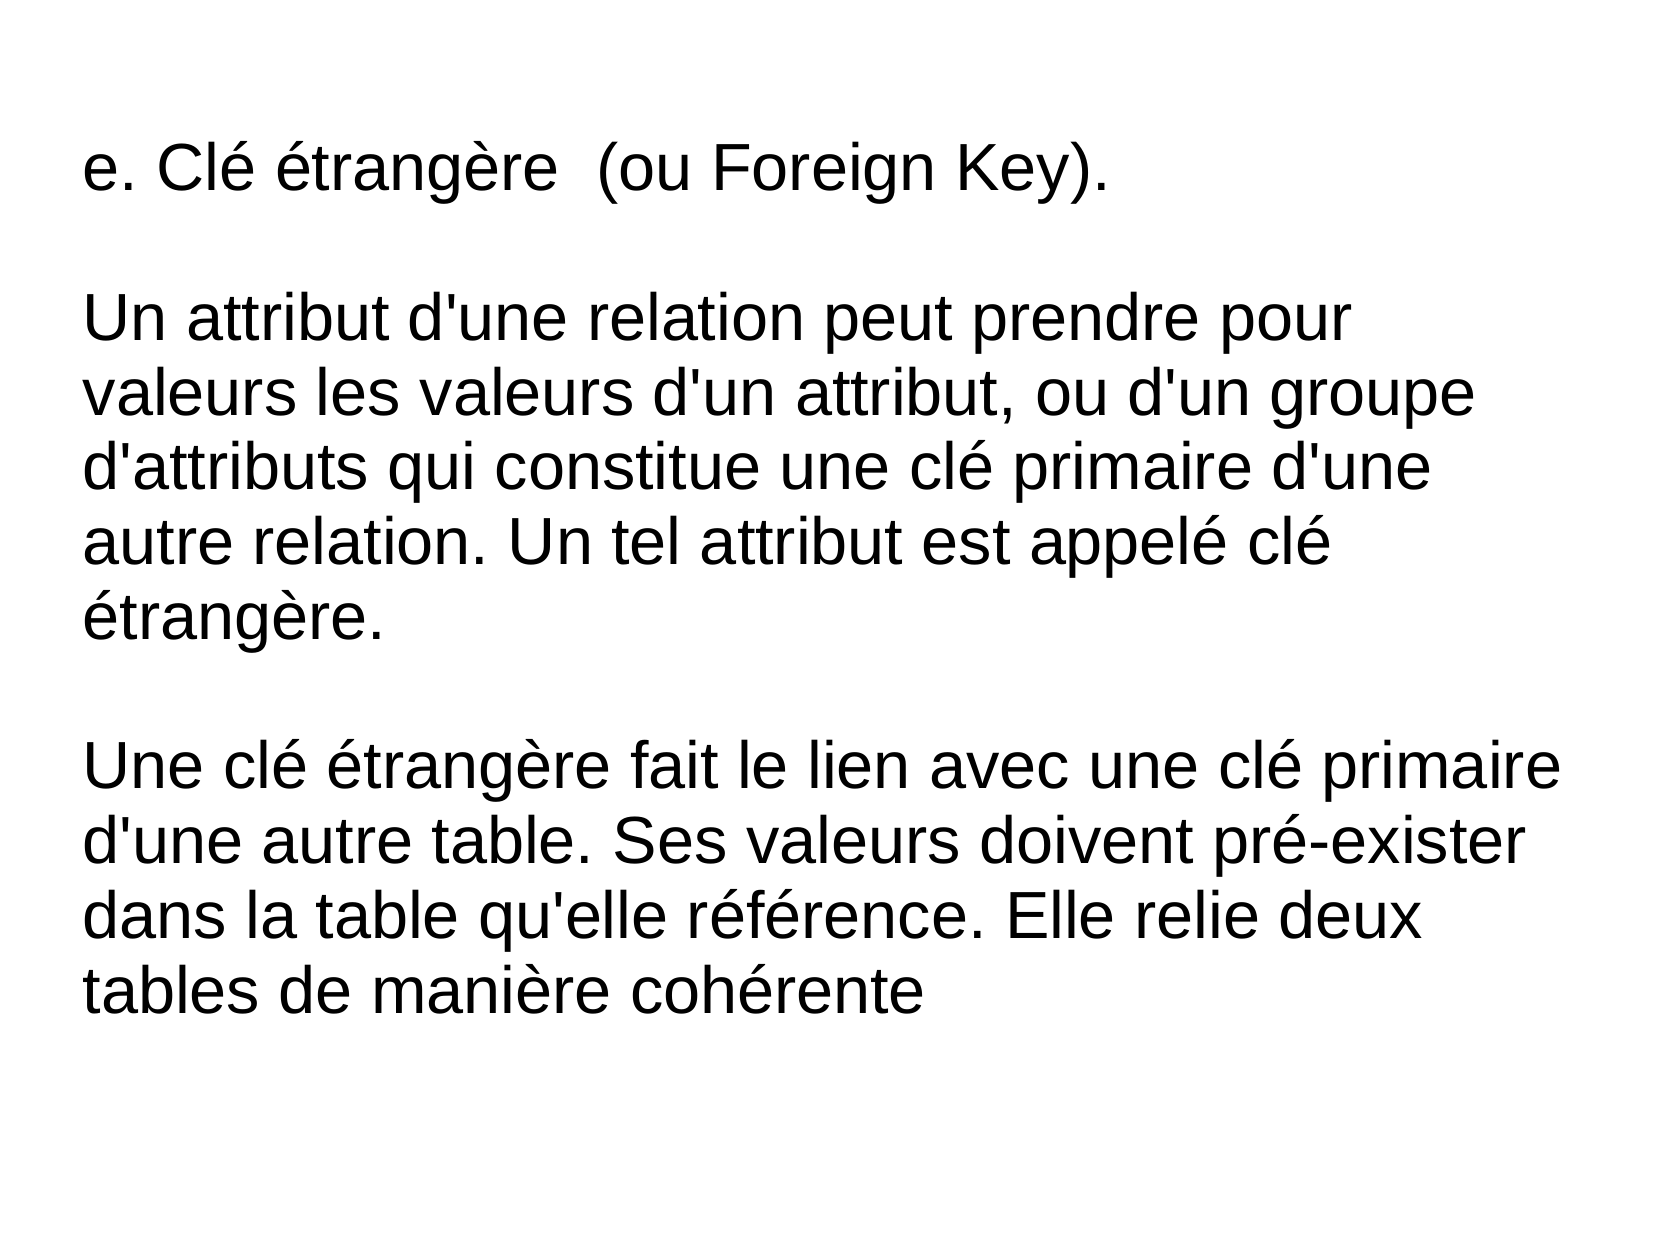

# e. Clé étrangère (ou Foreign Key).
Un attribut d'une relation peut prendre pour valeurs les valeurs d'un attribut, ou d'un groupe d'attributs qui constitue une clé primaire d'une autre relation. Un tel attribut est appelé clé étrangère.
Une clé étrangère fait le lien avec une clé primaire d'une autre table. Ses valeurs doivent pré-exister dans la table qu'elle référence. Elle relie deux tables de manière cohérente